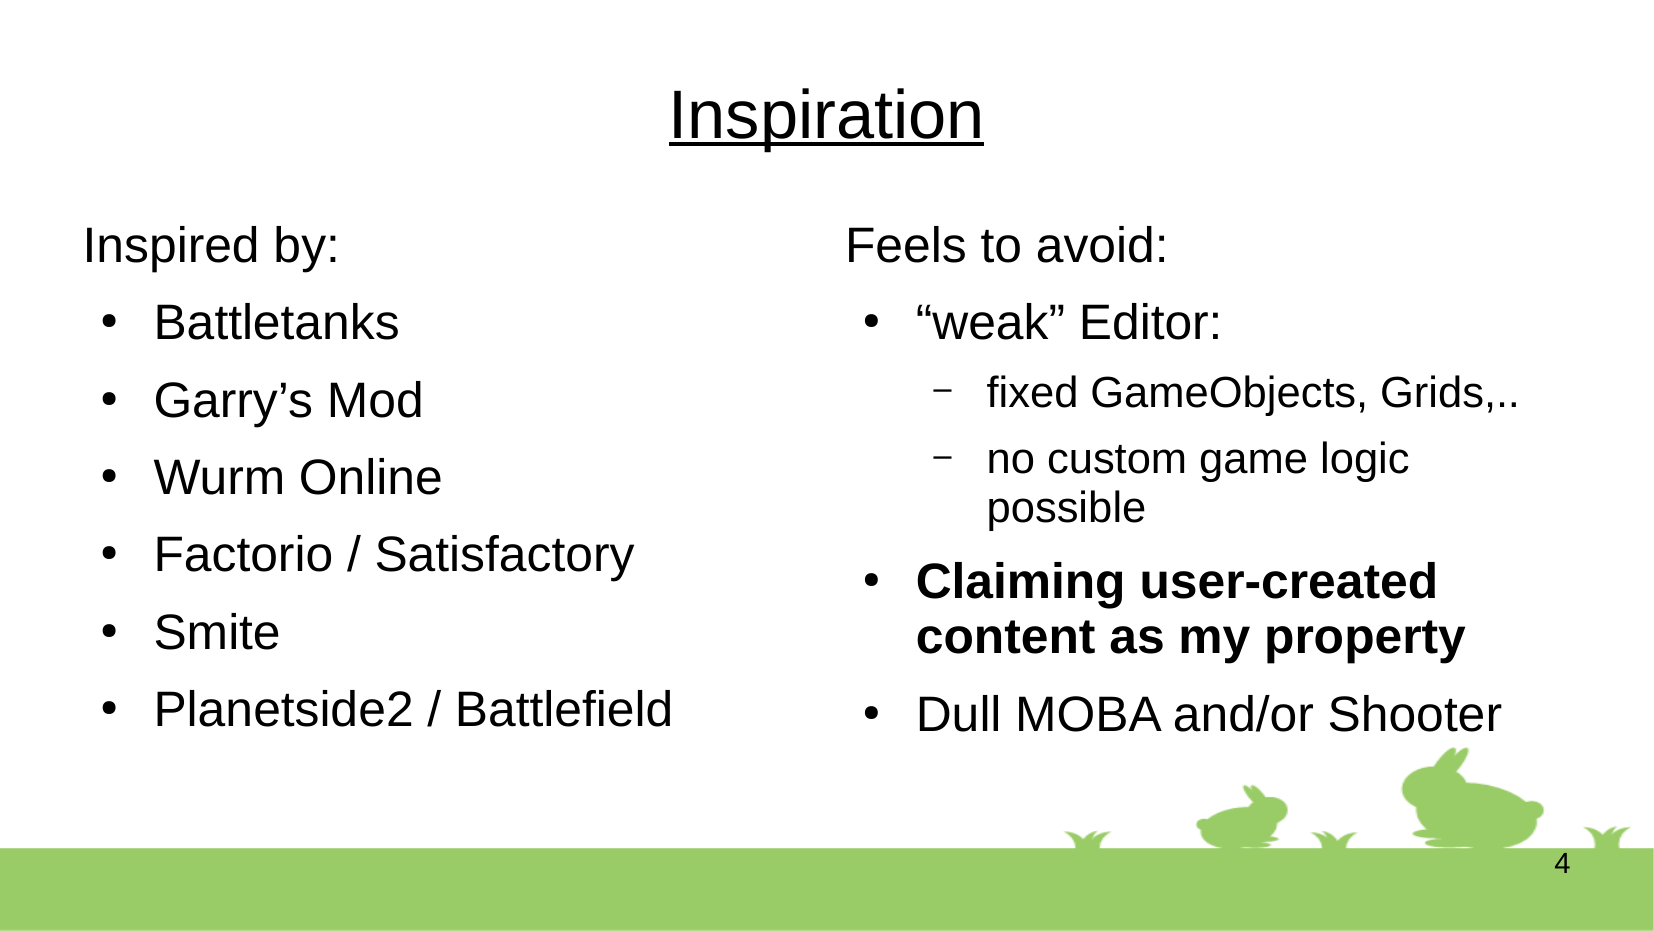

# Inspiration
Inspired by:
Battletanks
Garry’s Mod
Wurm Online
Factorio / Satisfactory
Smite
Planetside2 / Battlefield
Feels to avoid:
“weak” Editor:
fixed GameObjects, Grids,..
no custom game logic possible
Claiming user-created content as my property
Dull MOBA and/or Shooter
4